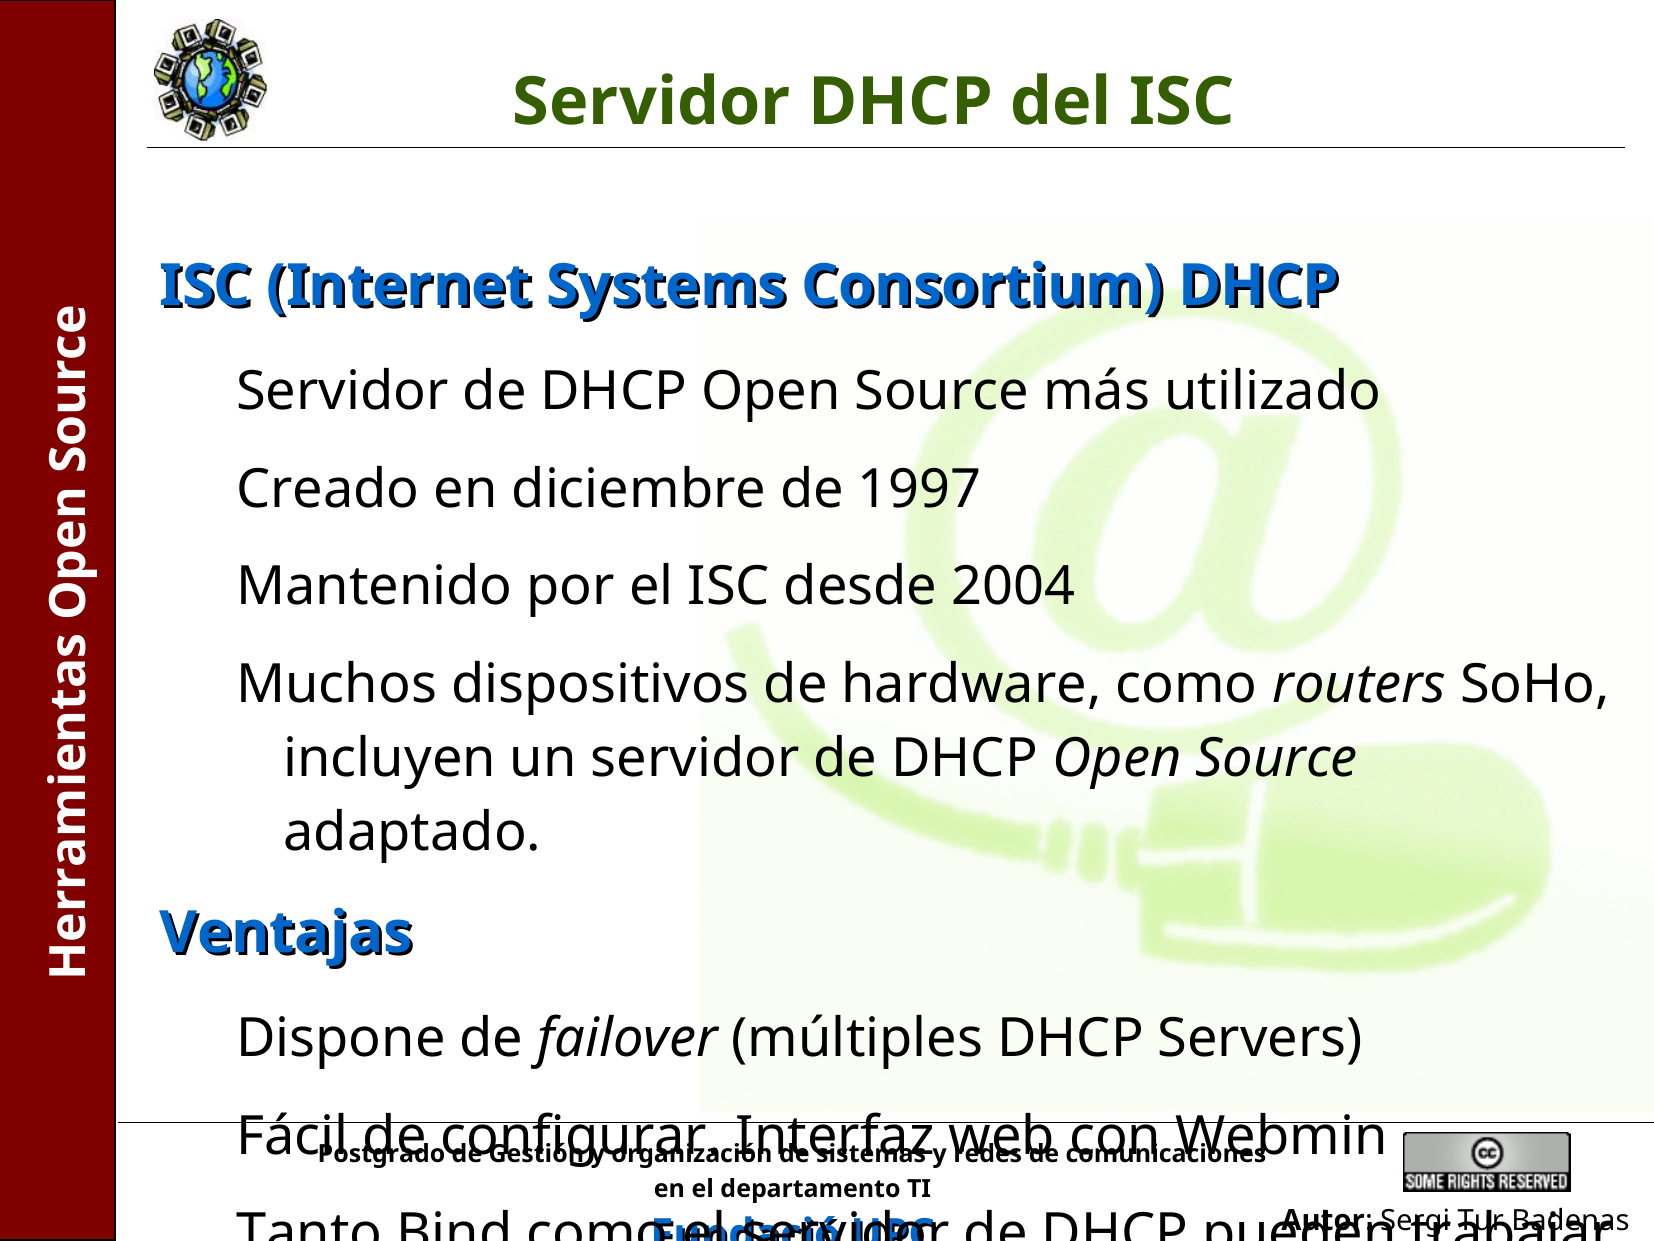

# Servidor DHCP del ISC
ISC (Internet Systems Consortium) DHCP
Servidor de DHCP Open Source más utilizado
Creado en diciembre de 1997
Mantenido por el ISC desde 2004
Muchos dispositivos de hardware, como routers SoHo, incluyen un servidor de DHCP Open Source adaptado.
Ventajas
Dispone de failover (múltiples DHCP Servers)
Fácil de configurar. Interfaz web con Webmin
Tanto Bind como el servidor de DHCP pueden trabajar perfectamente en redes heterogéneas